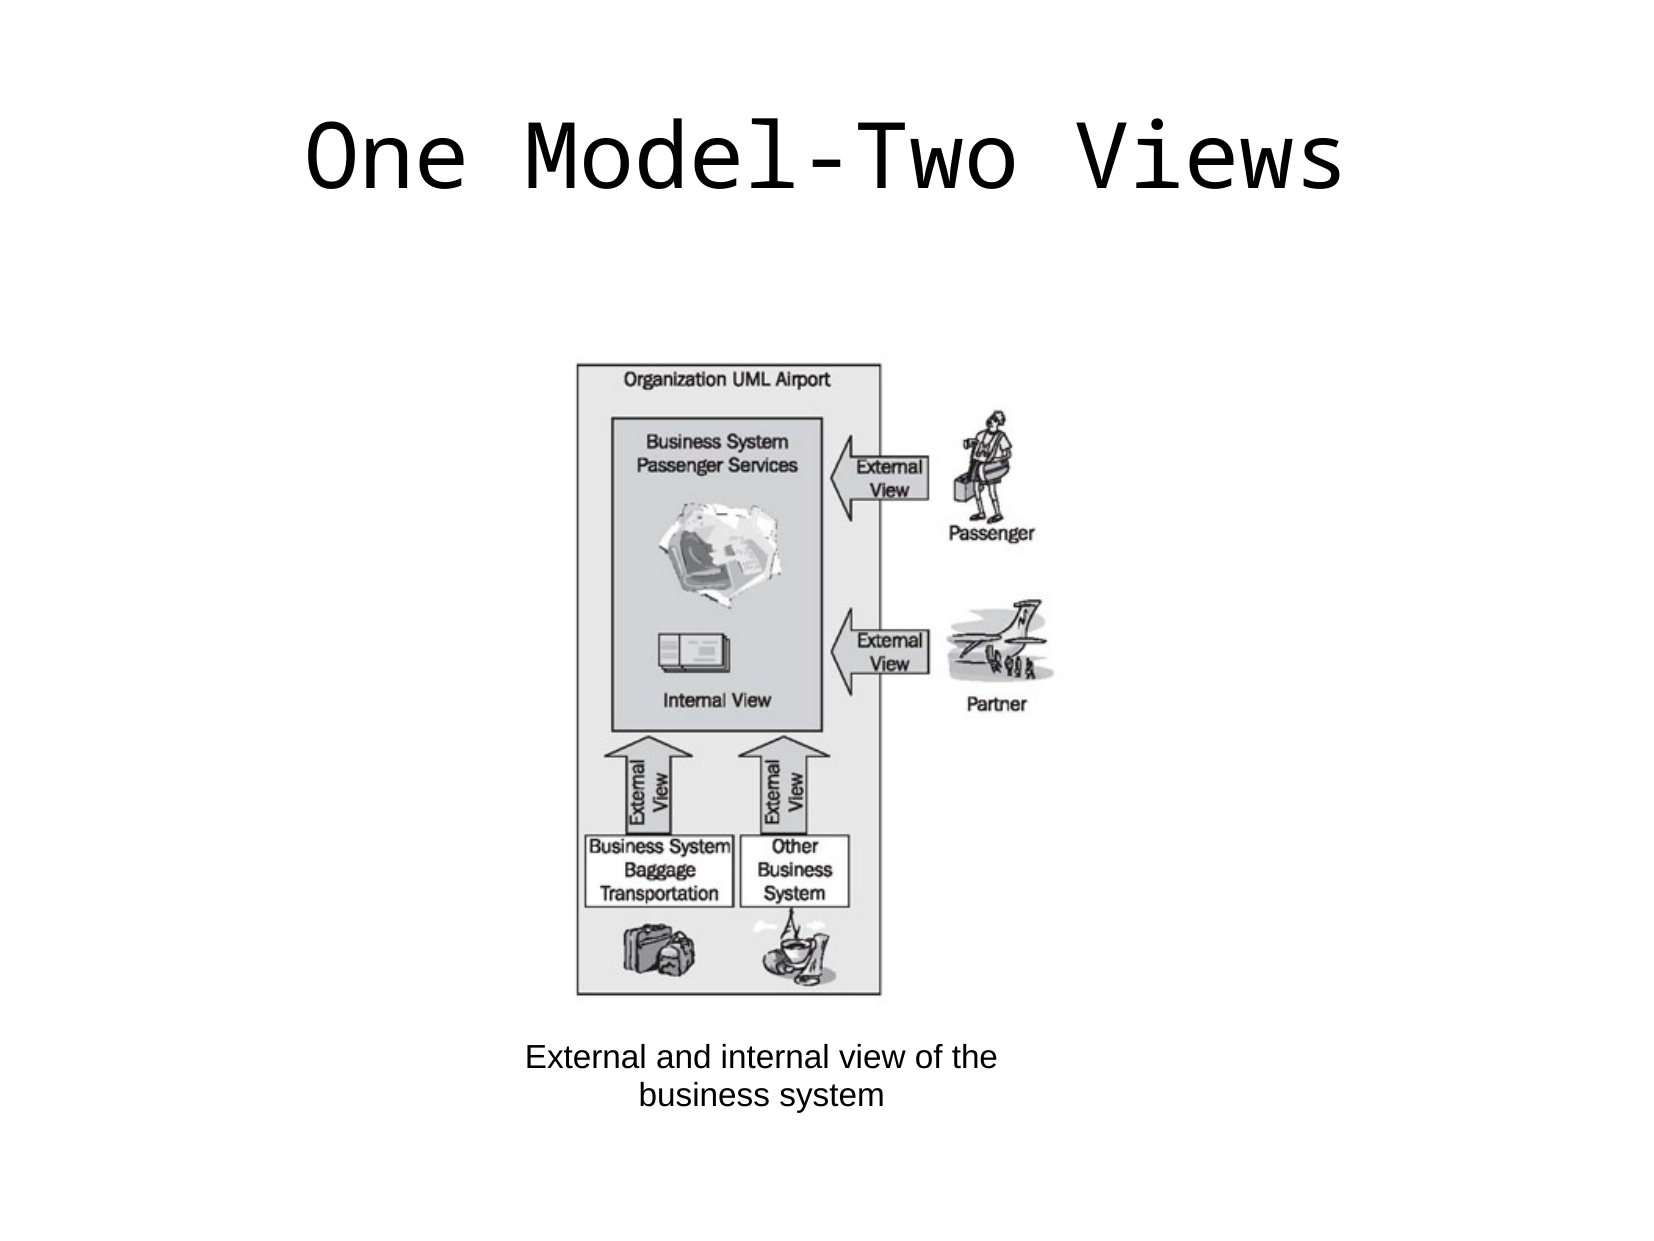

# One Model-Two Views
External and internal view of the business system